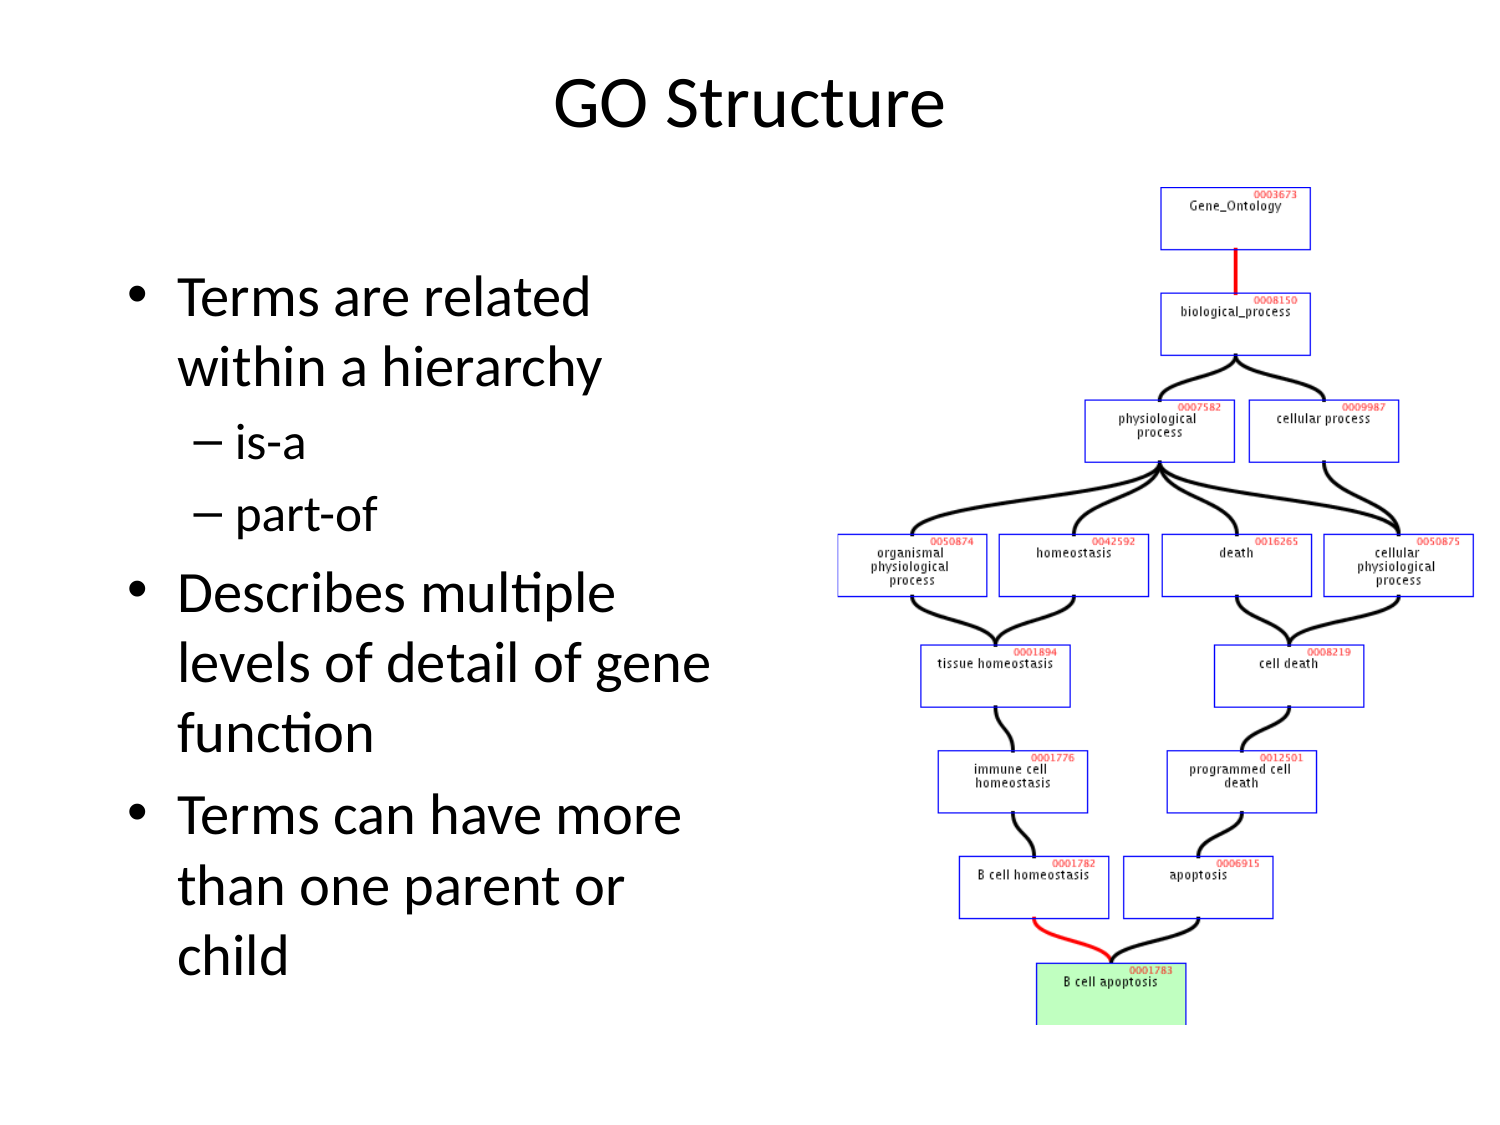

# GO Structure
Terms are related within a hierarchy
is-a
part-of
Describes multiple levels of detail of gene function
Terms can have more than one parent or child